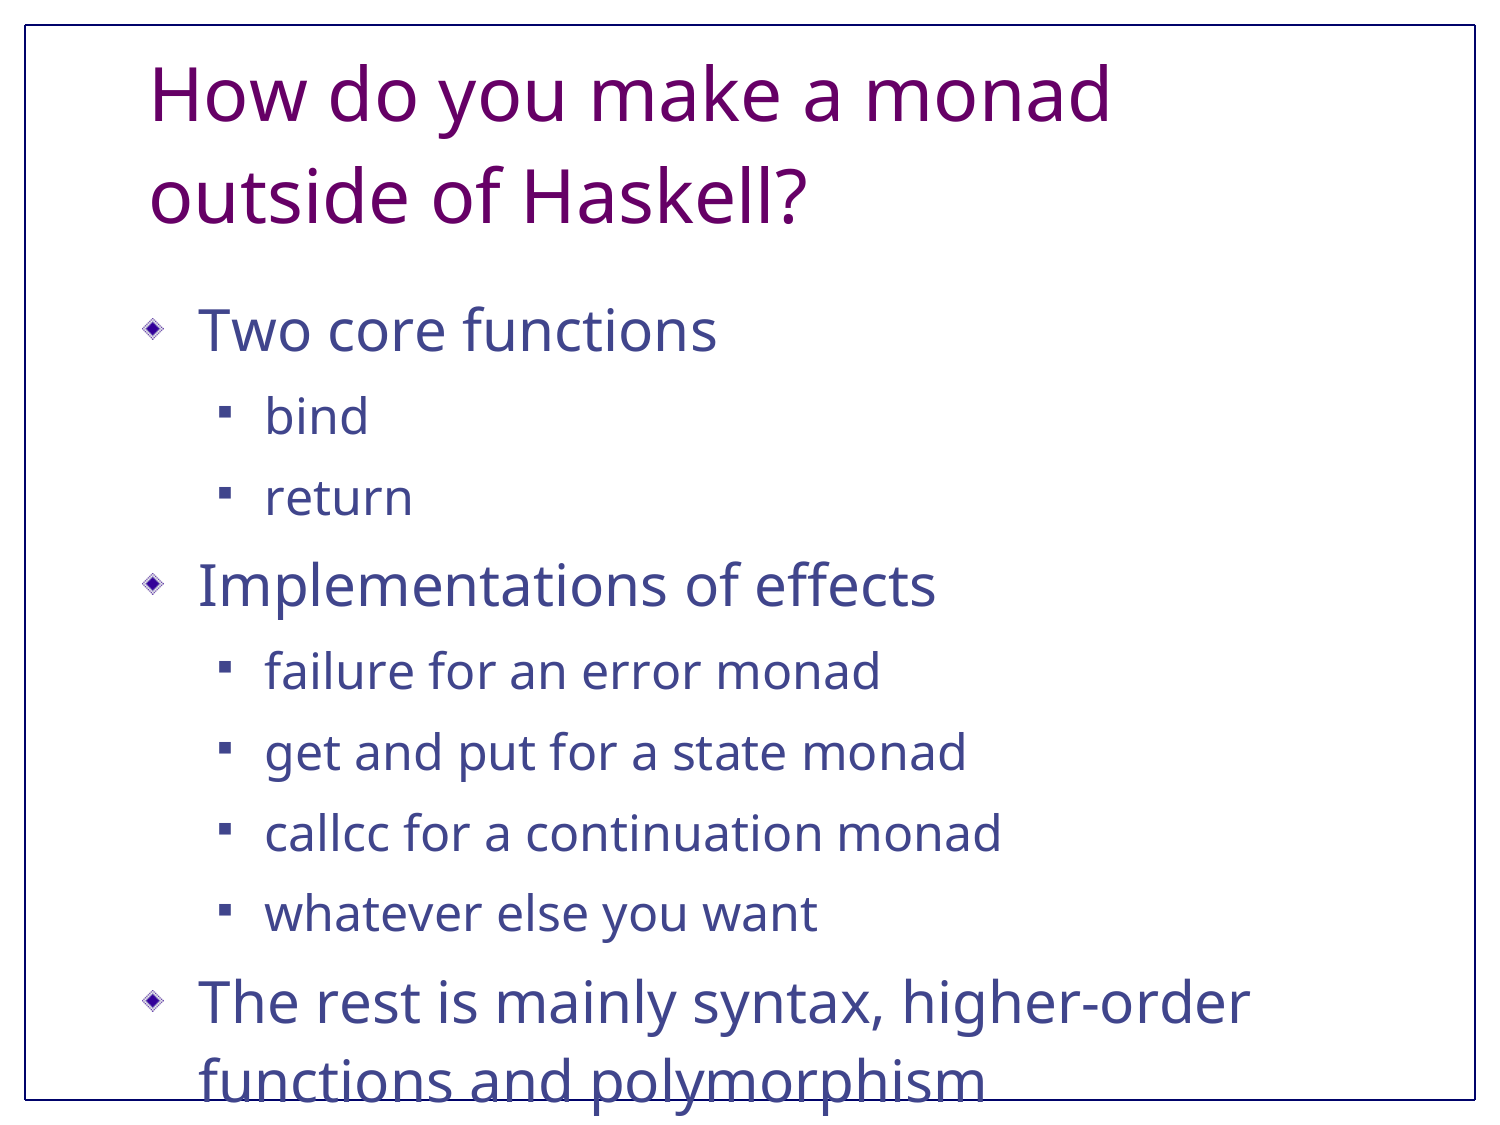

# How do you make a monad outside of Haskell?
Two core functions
bind
return
Implementations of effects
failure for an error monad
get and put for a state monad
callcc for a continuation monad
whatever else you want
The rest is mainly syntax, higher-order functions and polymorphism